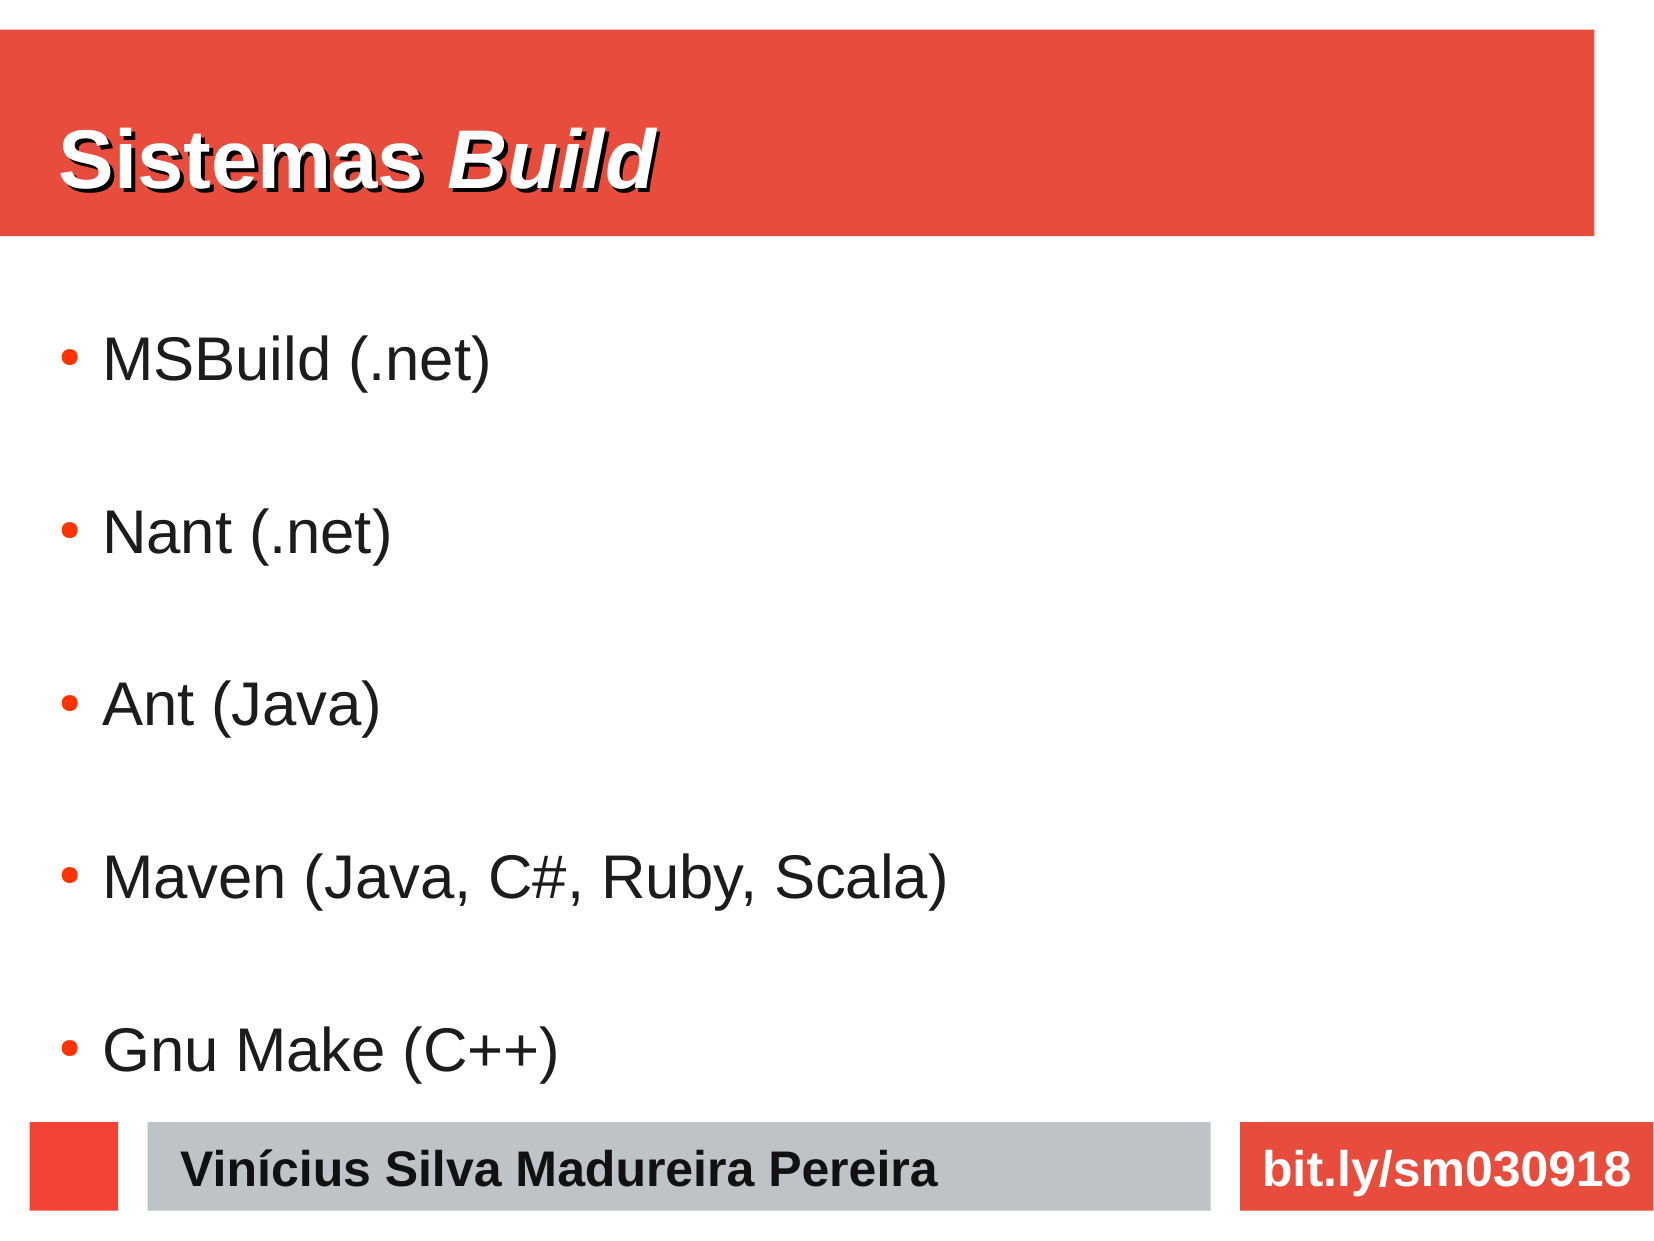

# Sistemas Build
 MSBuild (.net)
 Nant (.net)
 Ant (Java)
 Maven (Java, C#, Ruby, Scala)
 Gnu Make (C++)
Vinícius Silva Madureira Pereira
bit.ly/sm030918